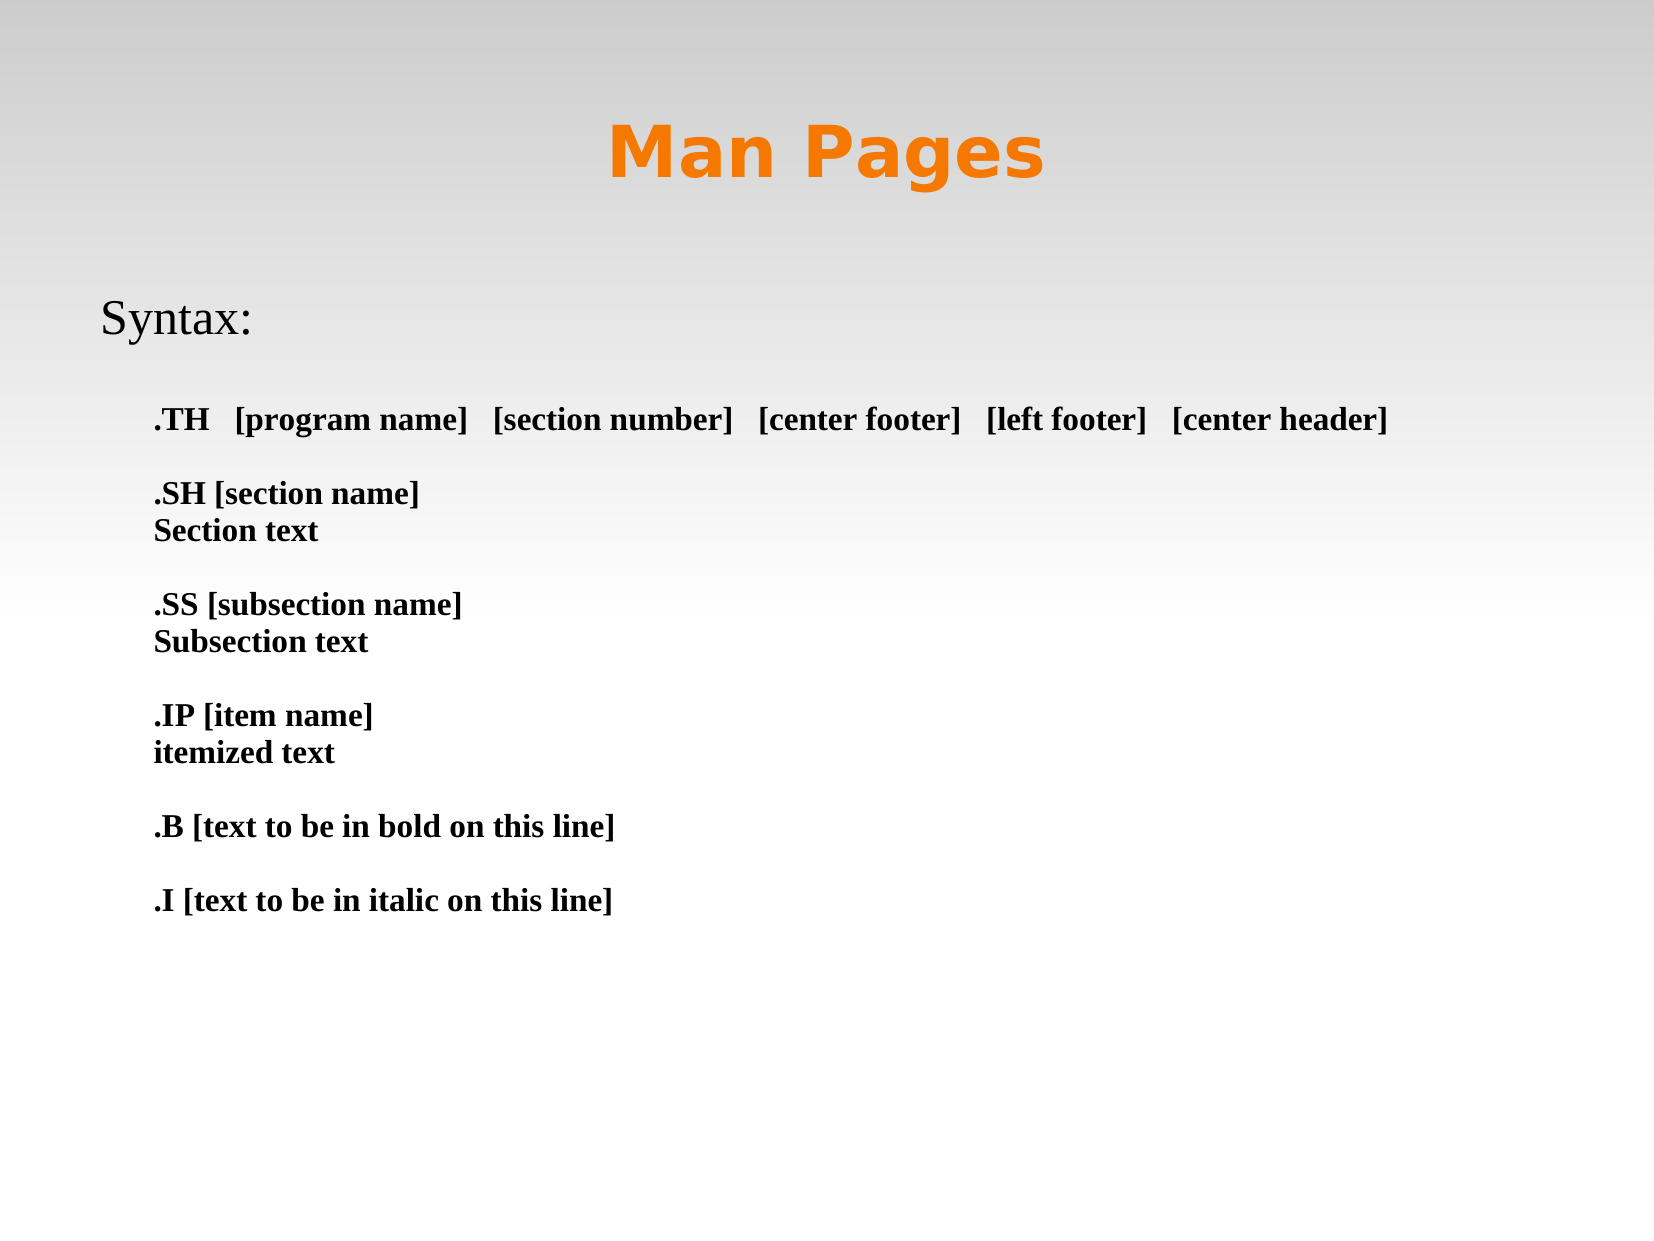

# Man Pages
Syntax:
.TH [program name] [section number] [center footer] [left footer] [center header]
.SH [section name]
Section text
.SS [subsection name]
Subsection text
.IP [item name]
itemized text
.B [text to be in bold on this line]
.I [text to be in italic on this line]